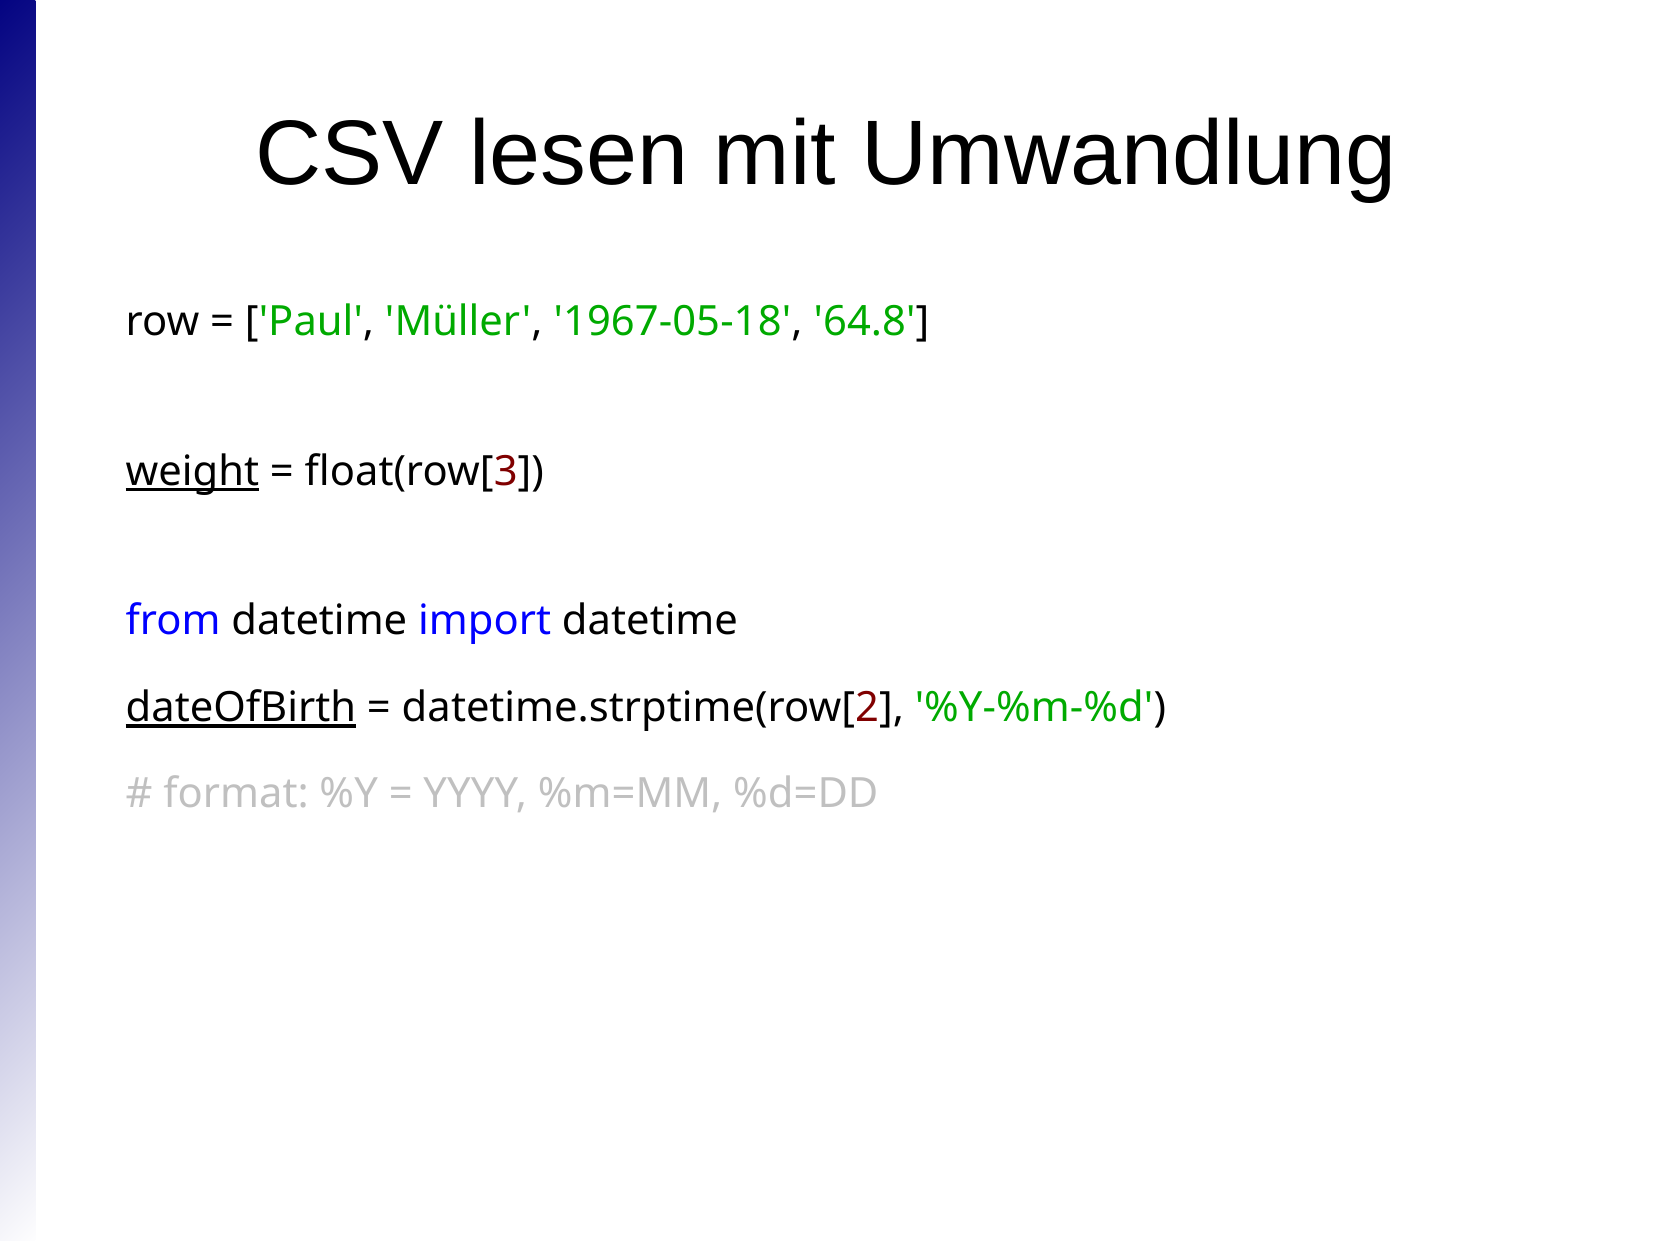

# CSV lesen mit Umwandlung
 row = ['Paul', 'Müller', '1967-05-18', '64.8']
 weight = float(row[3])
 from datetime import datetime
 dateOfBirth = datetime.strptime(row[2], '%Y-%m-%d')
 # format: %Y = YYYY, %m=MM, %d=DD